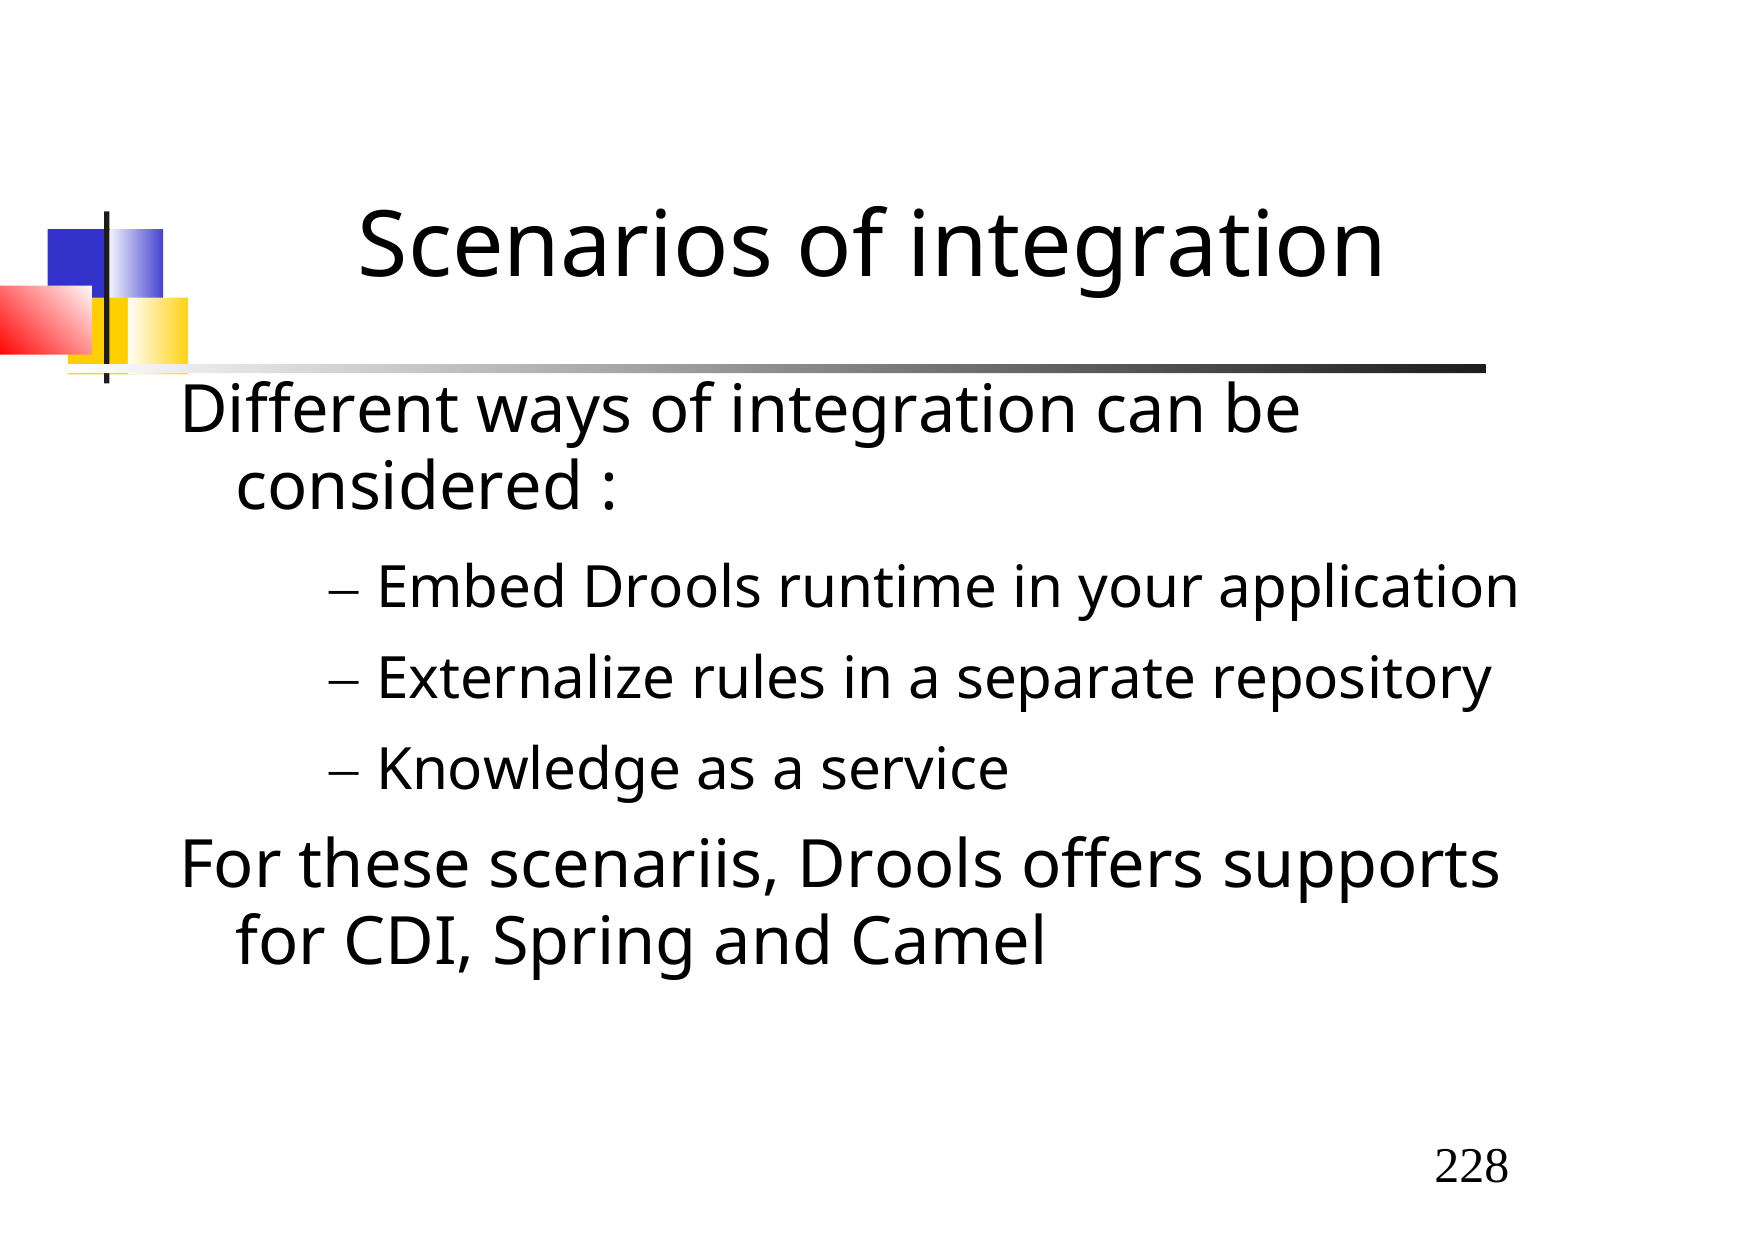

# Scenarios of integration
Different ways of integration can be considered :
Embed Drools runtime in your application
Externalize rules in a separate repository
Knowledge as a service
For these scenariis, Drools offers supports for CDI, Spring and Camel